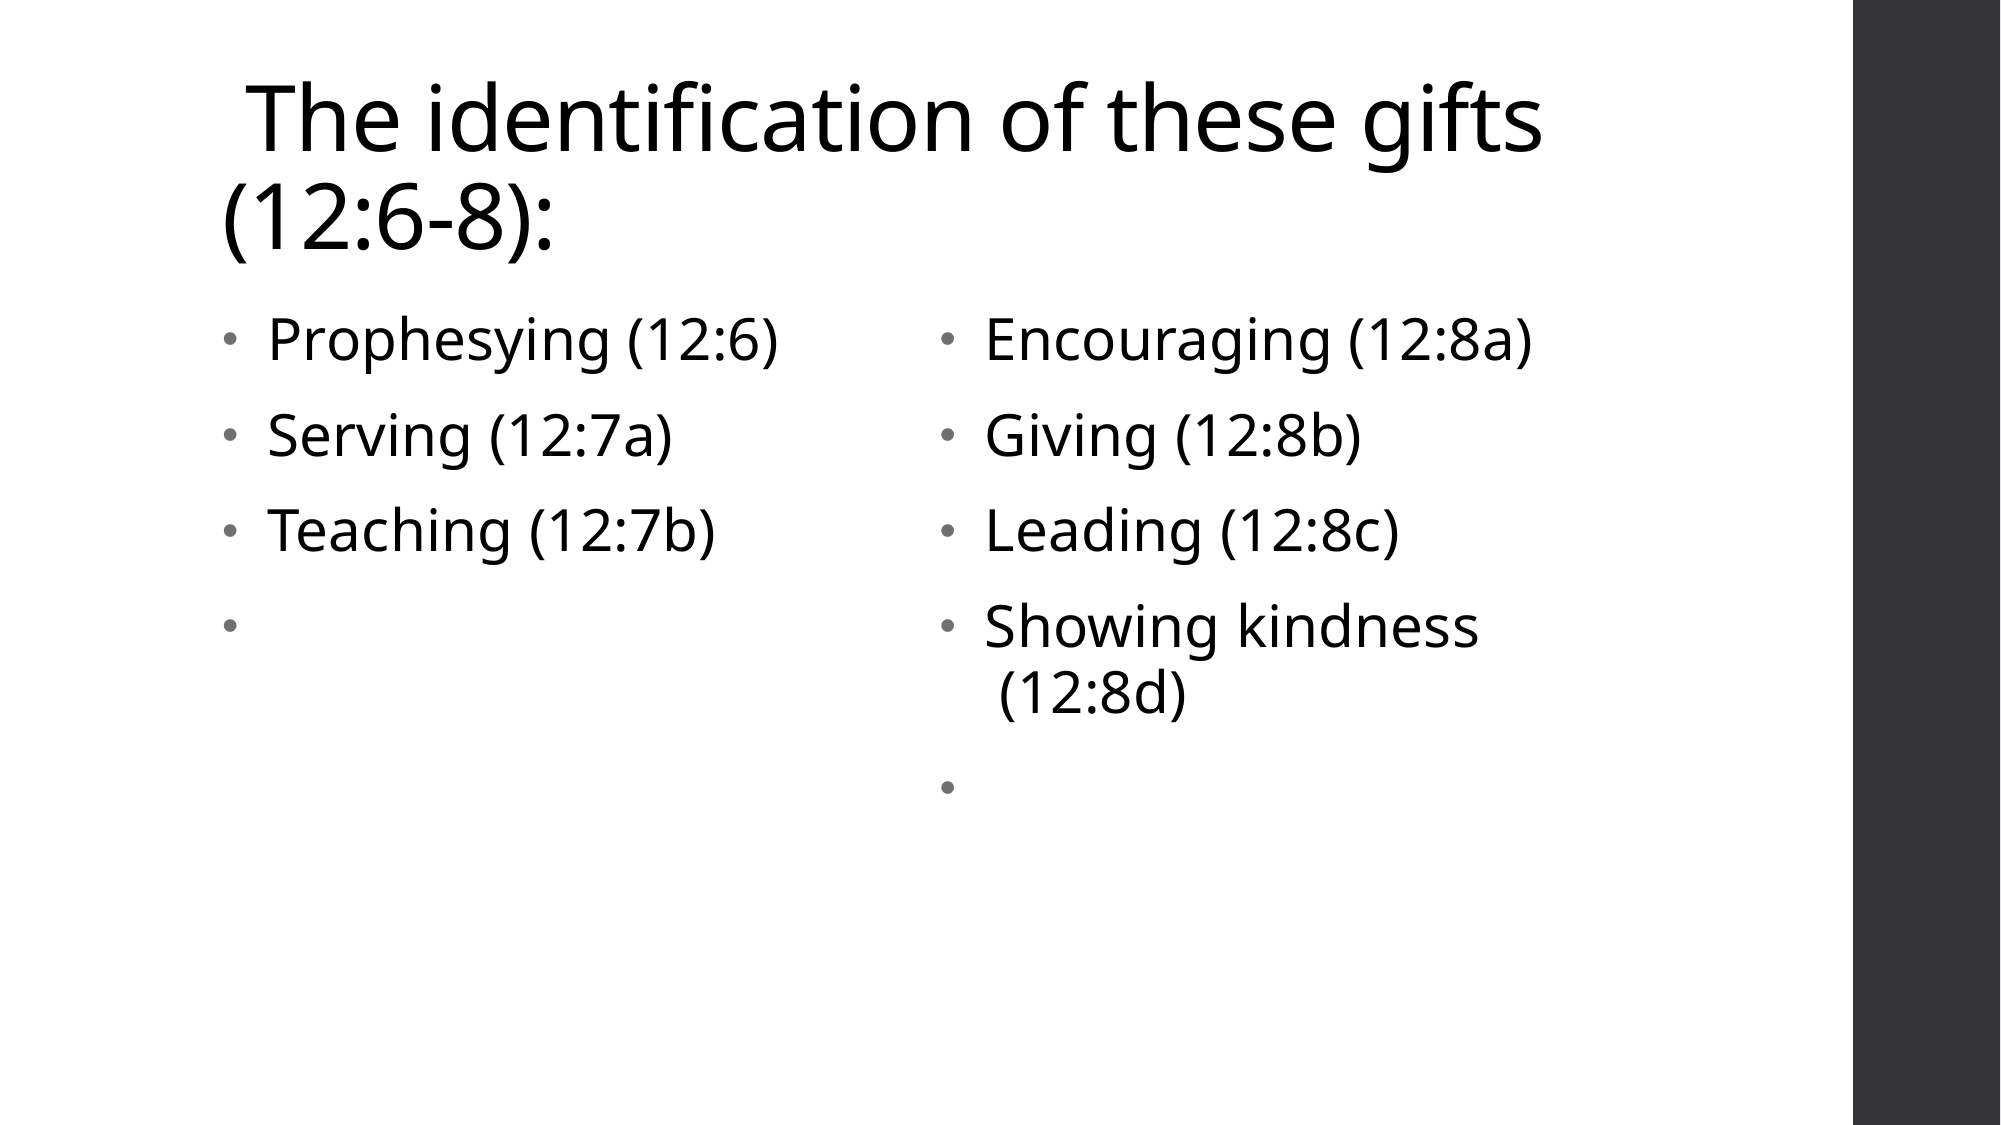

# The identification of these gifts (12:6-8):
 Prophesying (12:6)
 Serving (12:7a)
 Teaching (12:7b)
 Encouraging (12:8a)
 Giving (12:8b)
 Leading (12:8c)
 Showing kindness (12:8d)